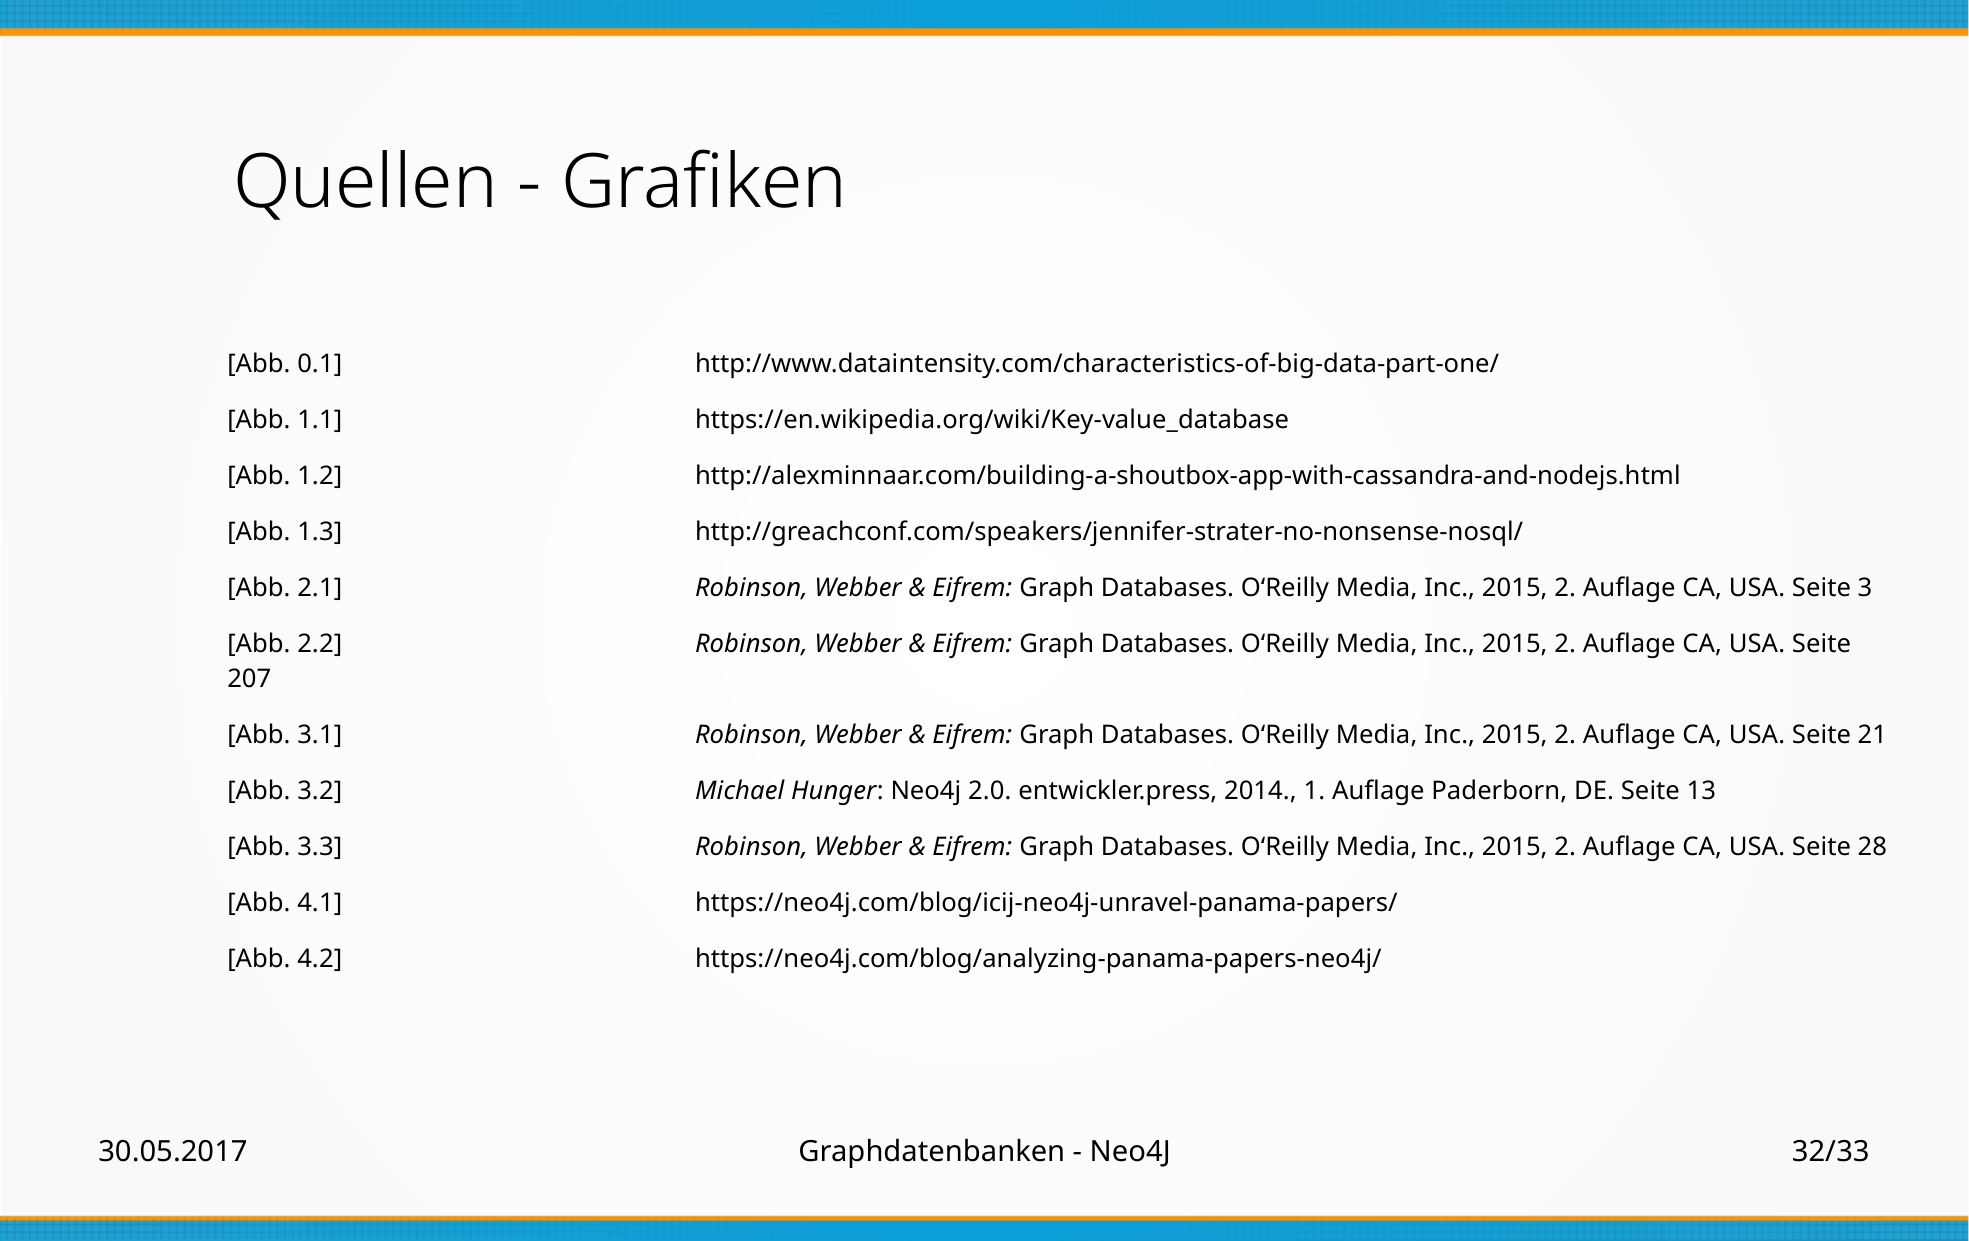

# Quellen - Grafiken
[Abb. 0.1]							http://www.dataintensity.com/characteristics-of-big-data-part-one/
[Abb. 1.1]							https://en.wikipedia.org/wiki/Key-value_database
[Abb. 1.2]							http://alexminnaar.com/building-a-shoutbox-app-with-cassandra-and-nodejs.html
[Abb. 1.3]							http://greachconf.com/speakers/jennifer-strater-no-nonsense-nosql/
[Abb. 2.1]							Robinson, Webber & Eifrem: Graph Databases. O‘Reilly Media, Inc., 2015, 2. Auflage CA, USA. Seite 3
[Abb. 2.2]							Robinson, Webber & Eifrem: Graph Databases. O‘Reilly Media, Inc., 2015, 2. Auflage CA, USA. Seite 207
[Abb. 3.1]							Robinson, Webber & Eifrem: Graph Databases. O‘Reilly Media, Inc., 2015, 2. Auflage CA, USA. Seite 21
[Abb. 3.2]							Michael Hunger: Neo4j 2.0. entwickler.press, 2014., 1. Auflage Paderborn, DE. Seite 13
[Abb. 3.3]							Robinson, Webber & Eifrem: Graph Databases. O‘Reilly Media, Inc., 2015, 2. Auflage CA, USA. Seite 28
[Abb. 4.1]							https://neo4j.com/blog/icij-neo4j-unravel-panama-papers/
[Abb. 4.2]							https://neo4j.com/blog/analyzing-panama-papers-neo4j/
30.05.2017
Graphdatenbanken - Neo4J
32